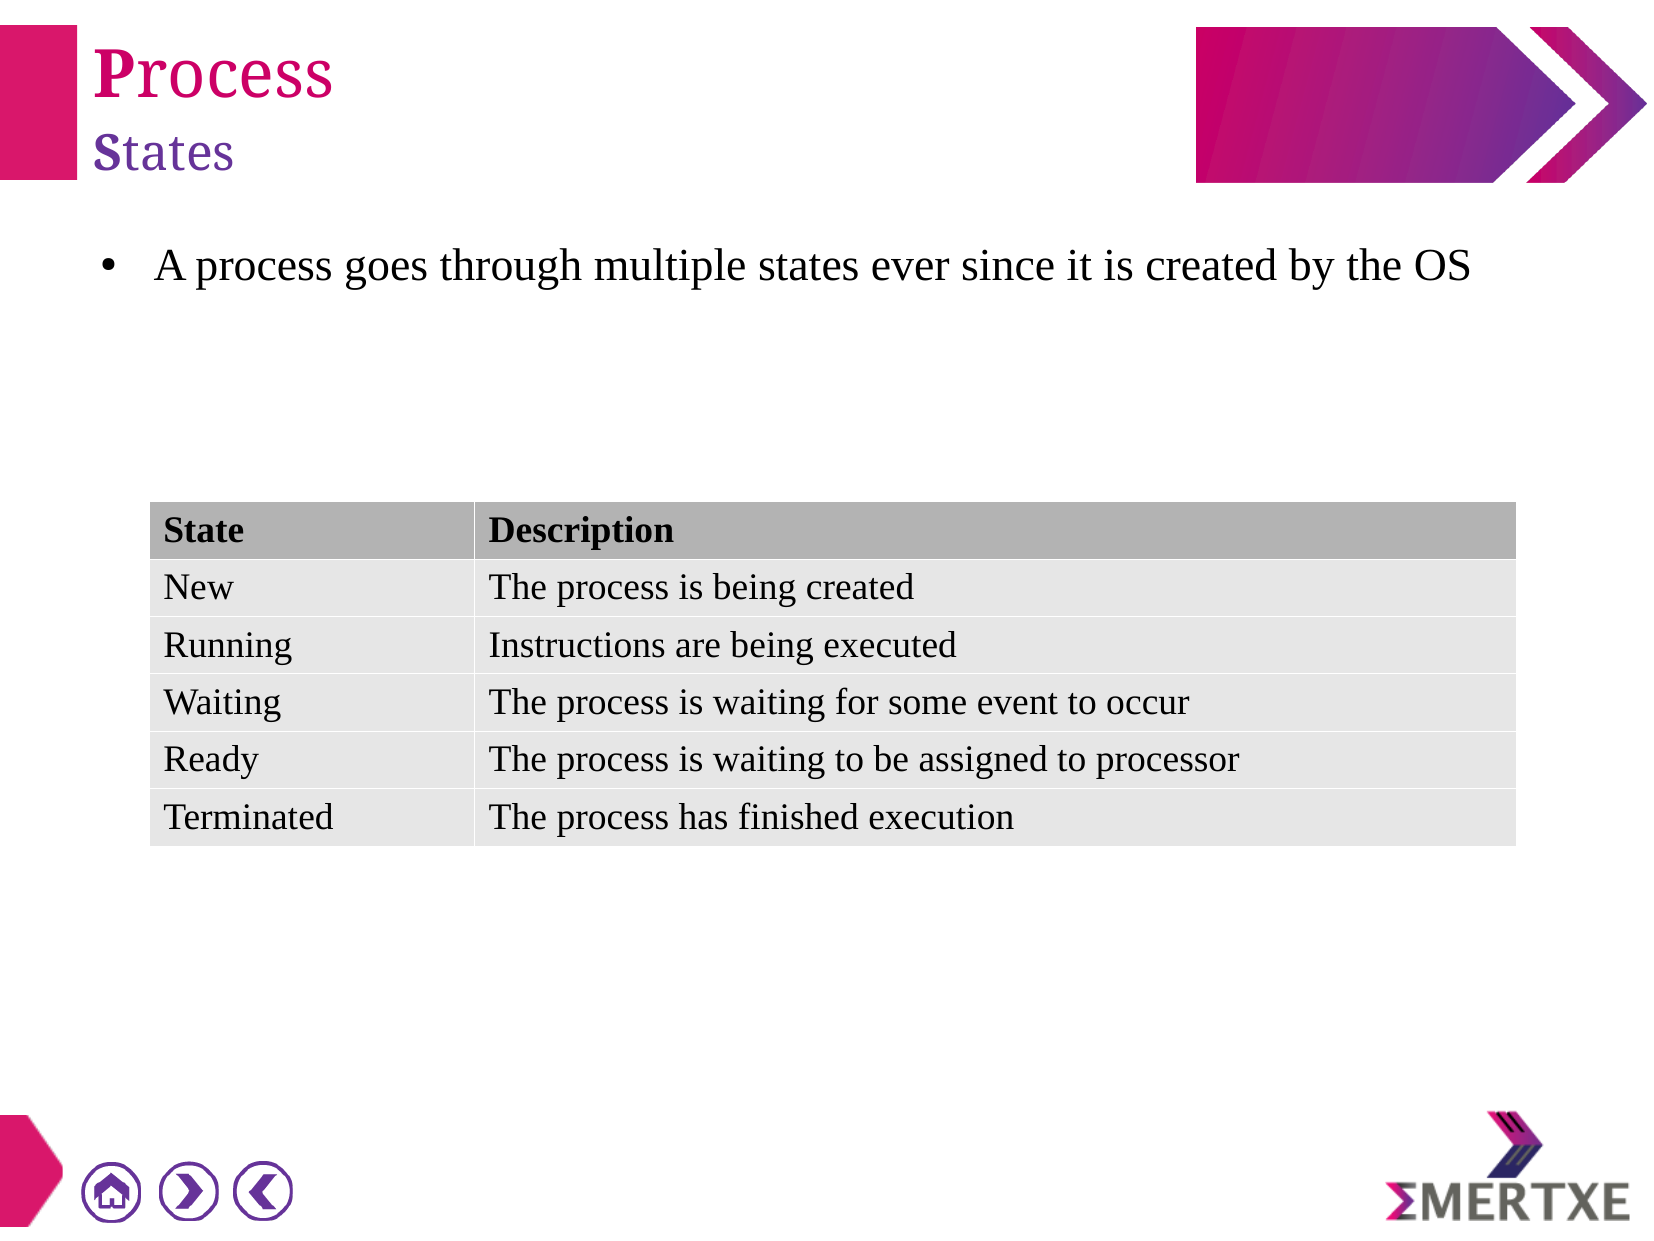

# Process States
A process goes through multiple states ever since it is created by the OS
| State | Description |
| --- | --- |
| New | The process is being created |
| Running | Instructions are being executed |
| Waiting | The process is waiting for some event to occur |
| Ready | The process is waiting to be assigned to processor |
| Terminated | The process has finished execution |